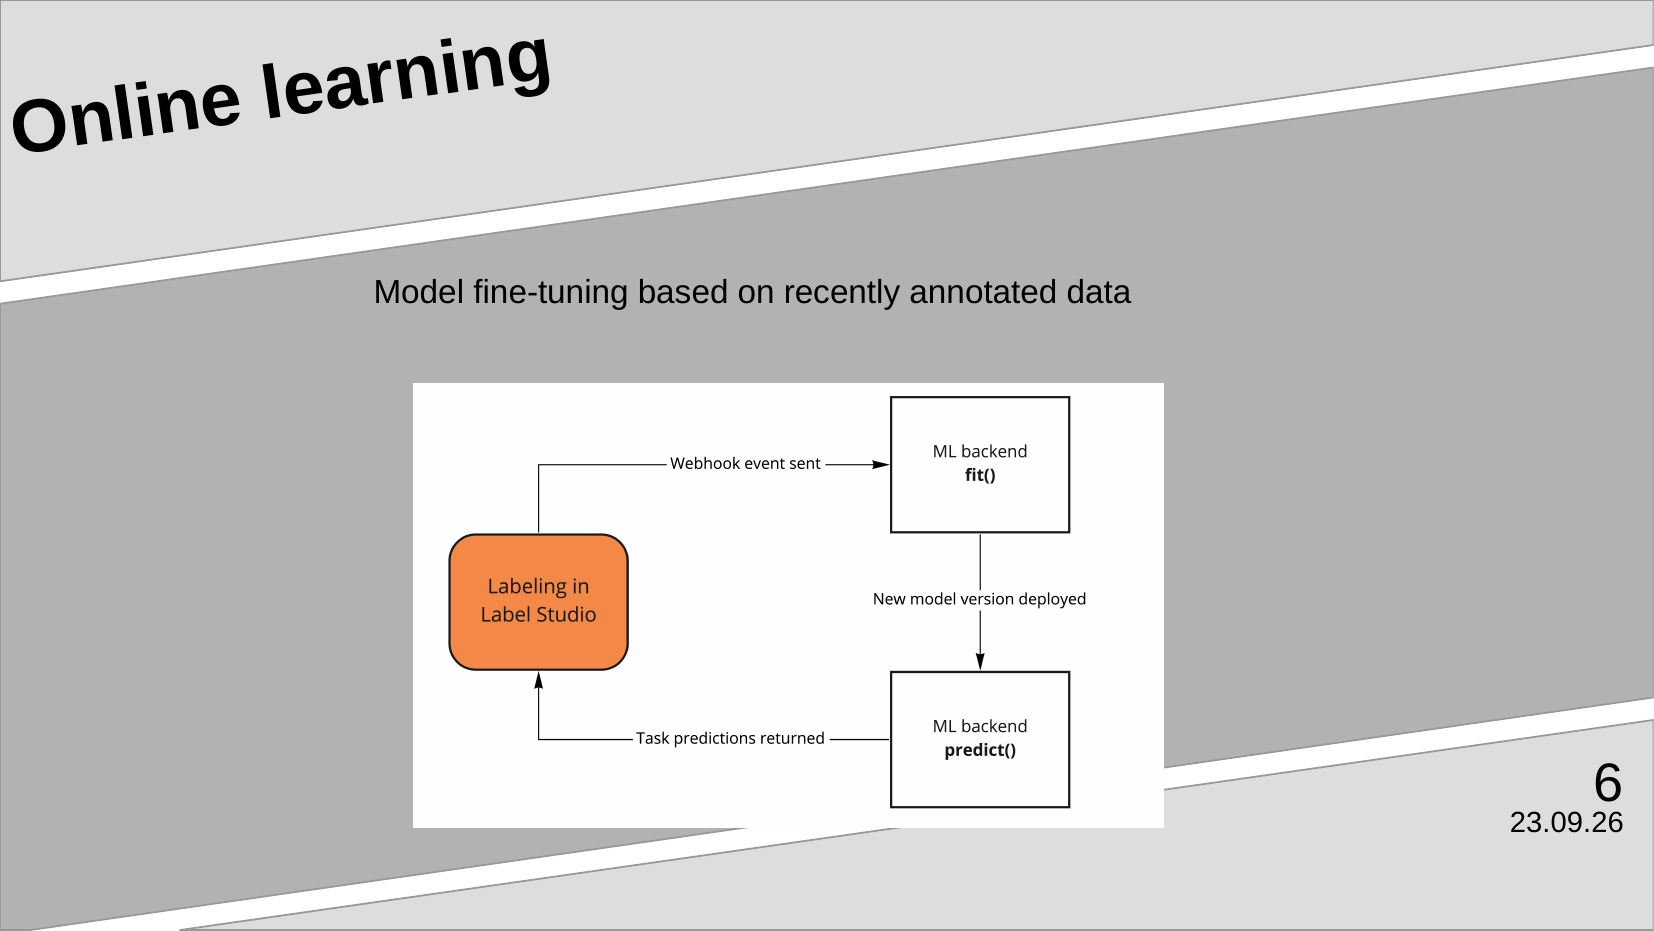

# Online learning
Model fine-tuning based on recently annotated data
6